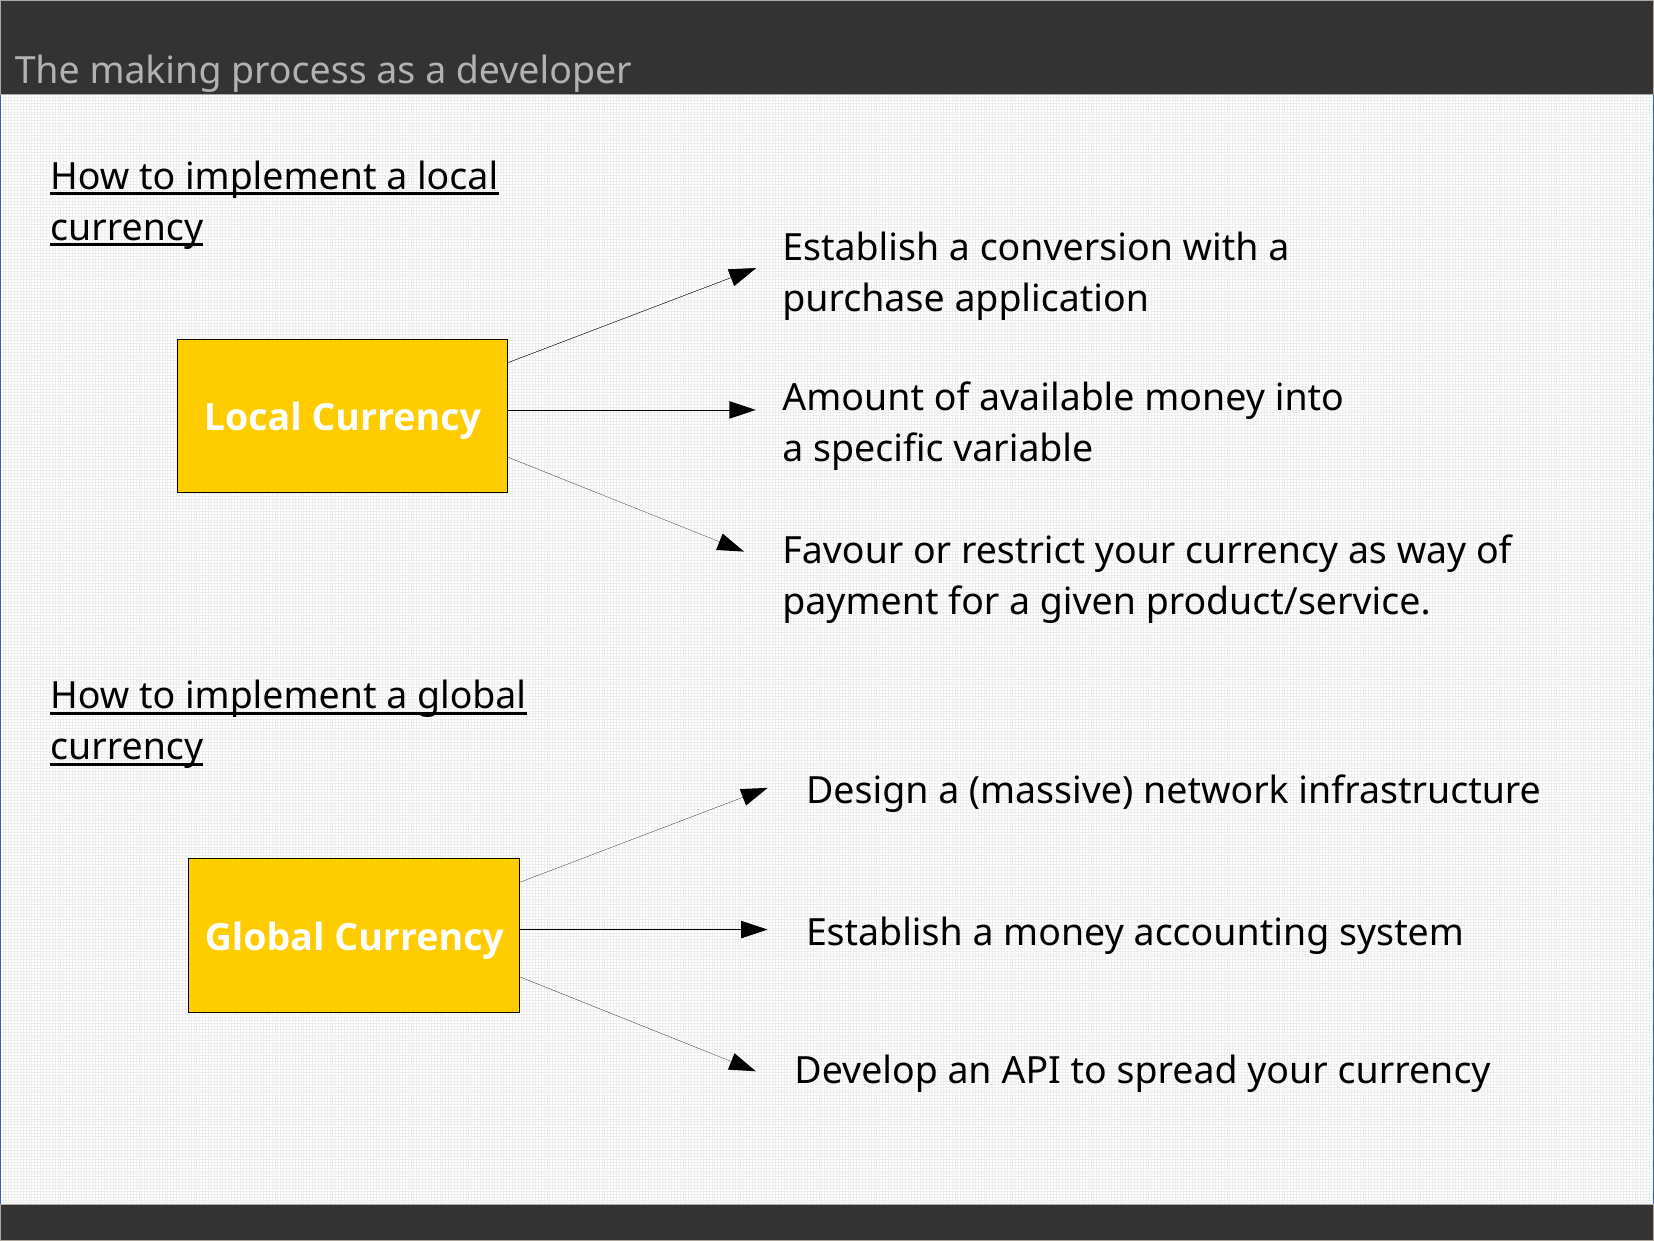

The making process as a developer
How to implement a local currency
Establish a conversion with a purchase application
Local Currency
Amount of available money into a specific variable
Favour or restrict your currency as way of payment for a given product/service.
How to implement a global currency
Design a (massive) network infrastructure
Global Currency
Establish a money accounting system
Develop an API to spread your currency